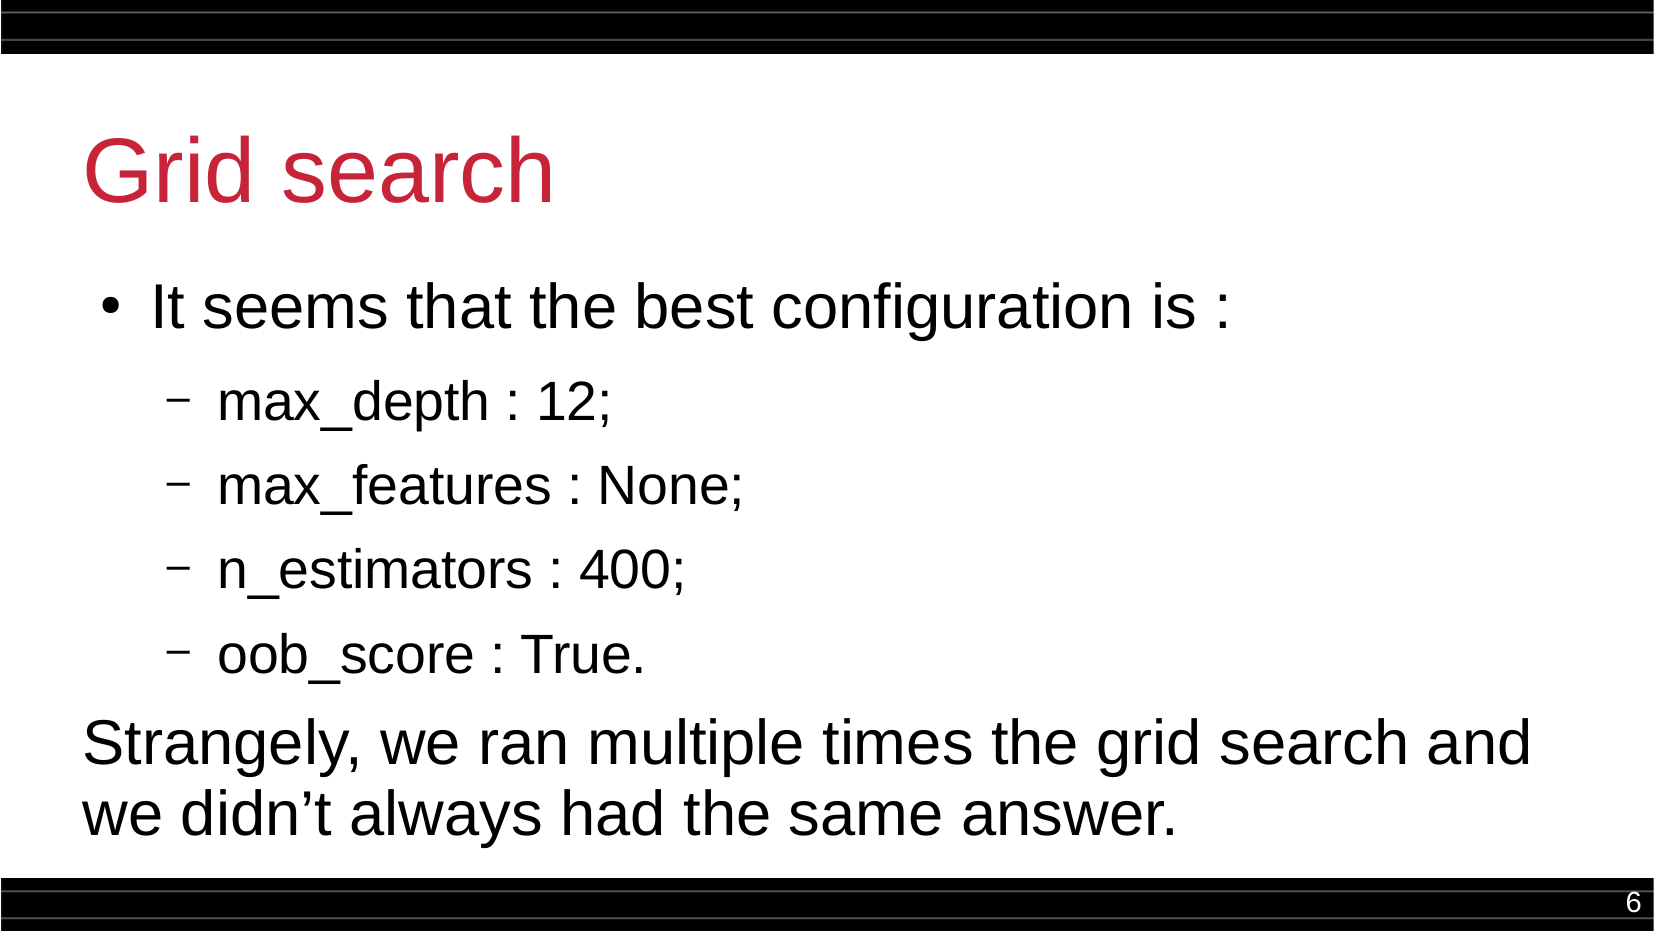

# Grid search
It seems that the best configuration is :
max_depth : 12;
max_features : None;
n_estimators : 400;
oob_score : True.
Strangely, we ran multiple times the grid search and we didn’t always had the same answer.